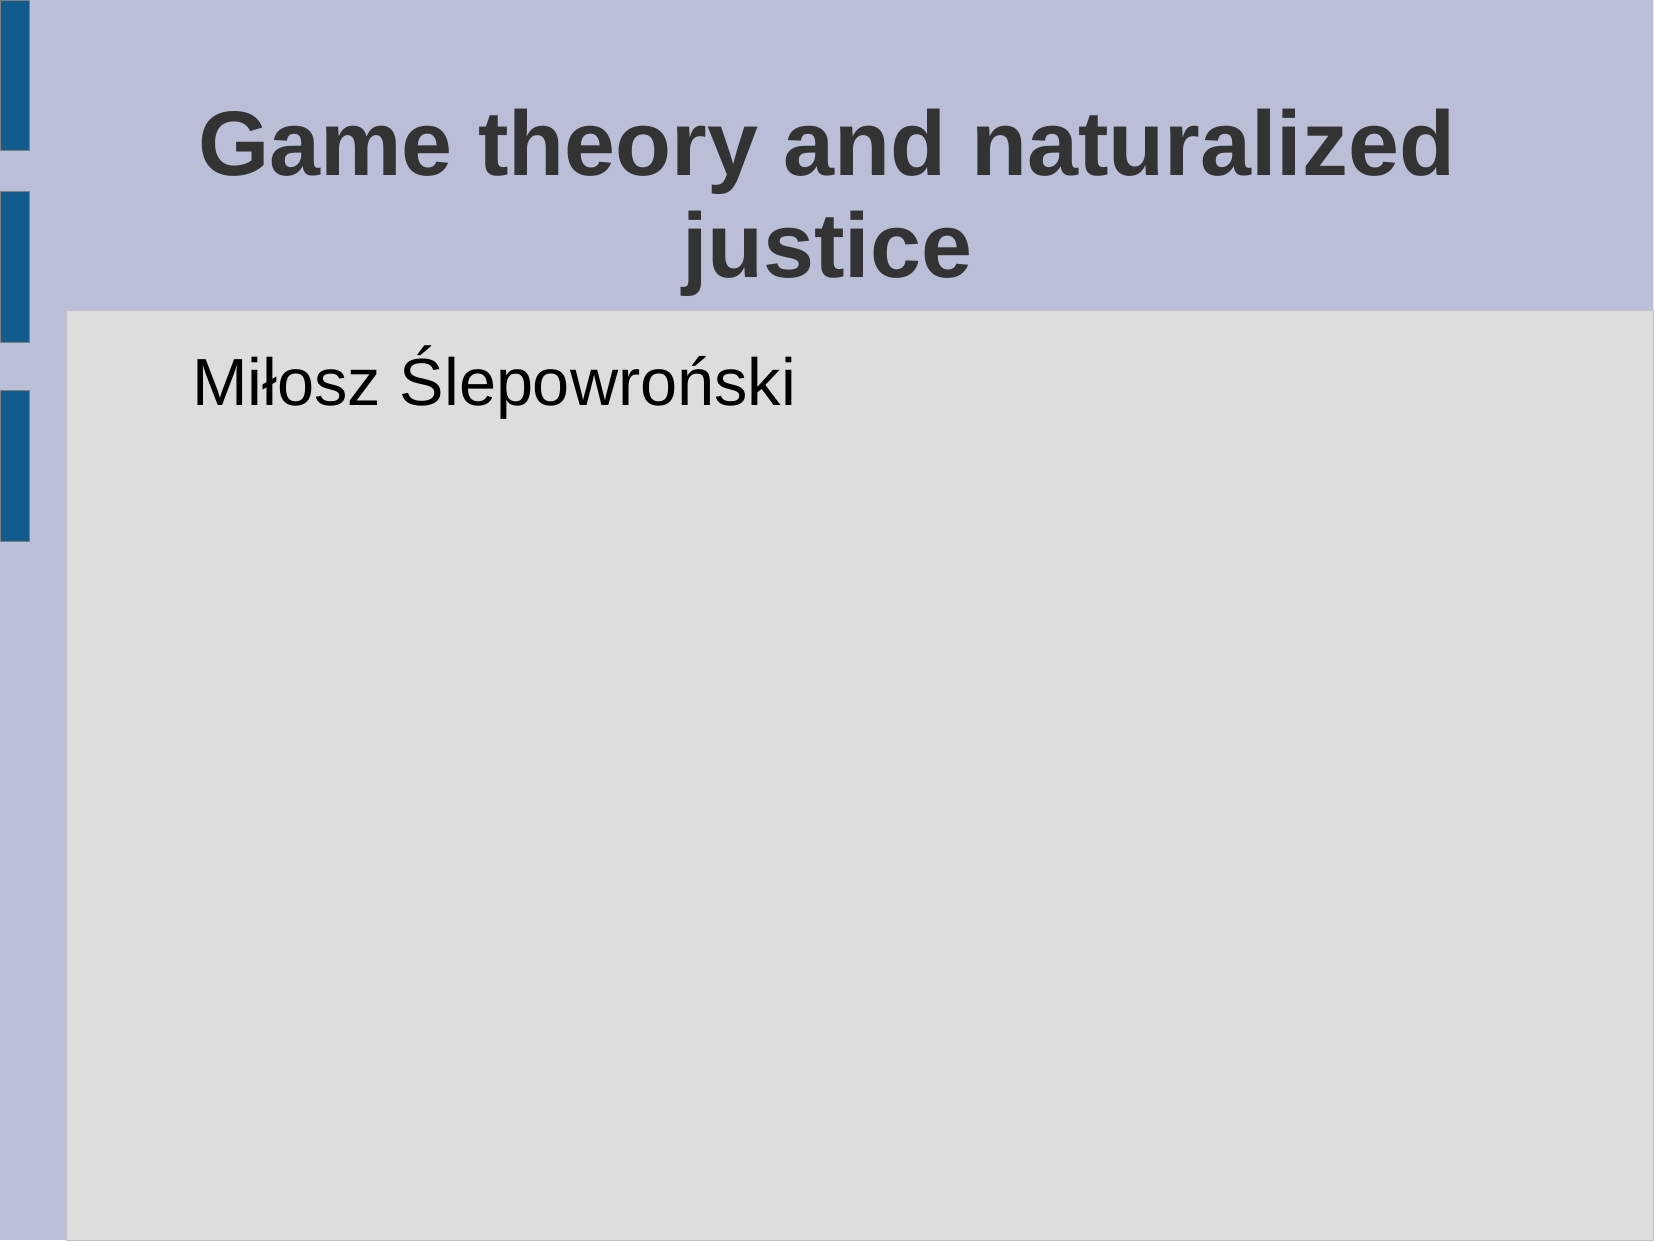

# Game theory and naturalized justice
Miłosz Ślepowroński